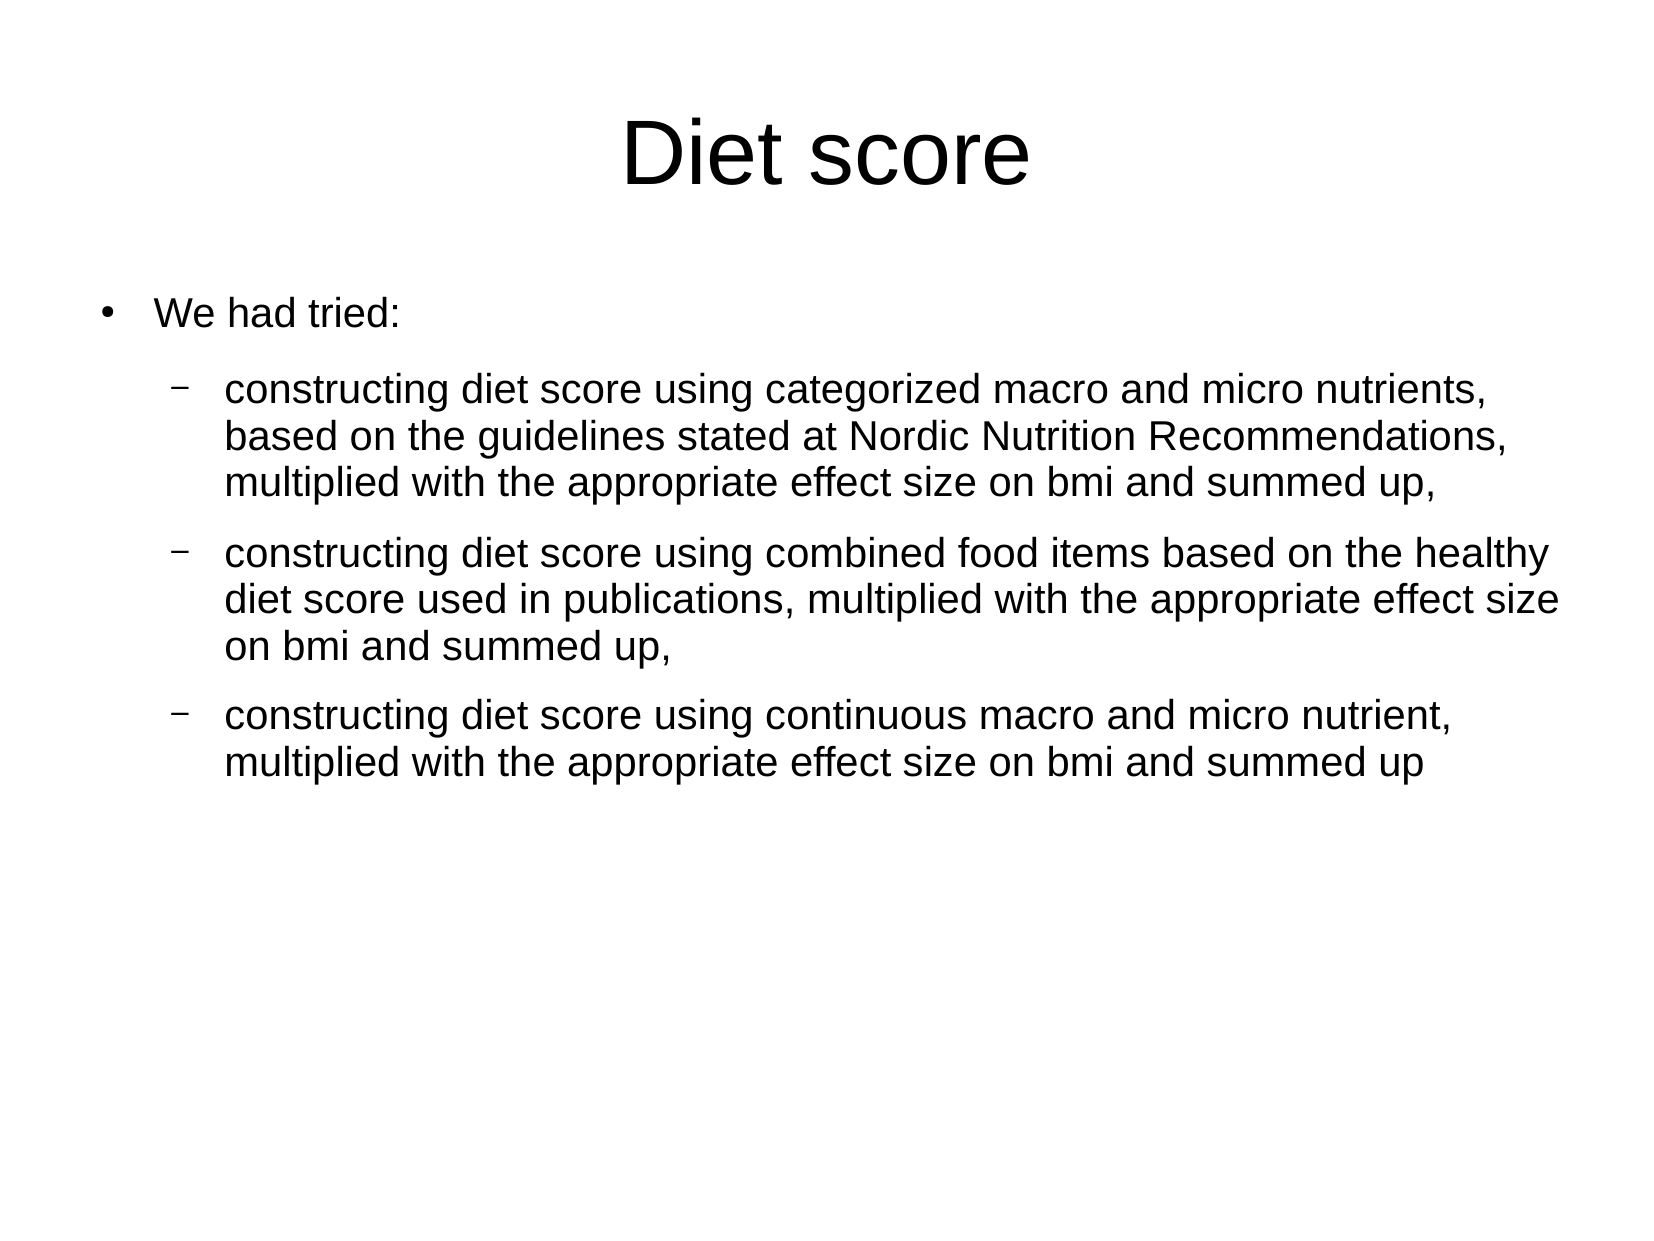

# Diet score
We had tried:
constructing diet score using categorized macro and micro nutrients, based on the guidelines stated at Nordic Nutrition Recommendations, multiplied with the appropriate effect size on bmi and summed up,
constructing diet score using combined food items based on the healthy diet score used in publications, multiplied with the appropriate effect size on bmi and summed up,
constructing diet score using continuous macro and micro nutrient, multiplied with the appropriate effect size on bmi and summed up